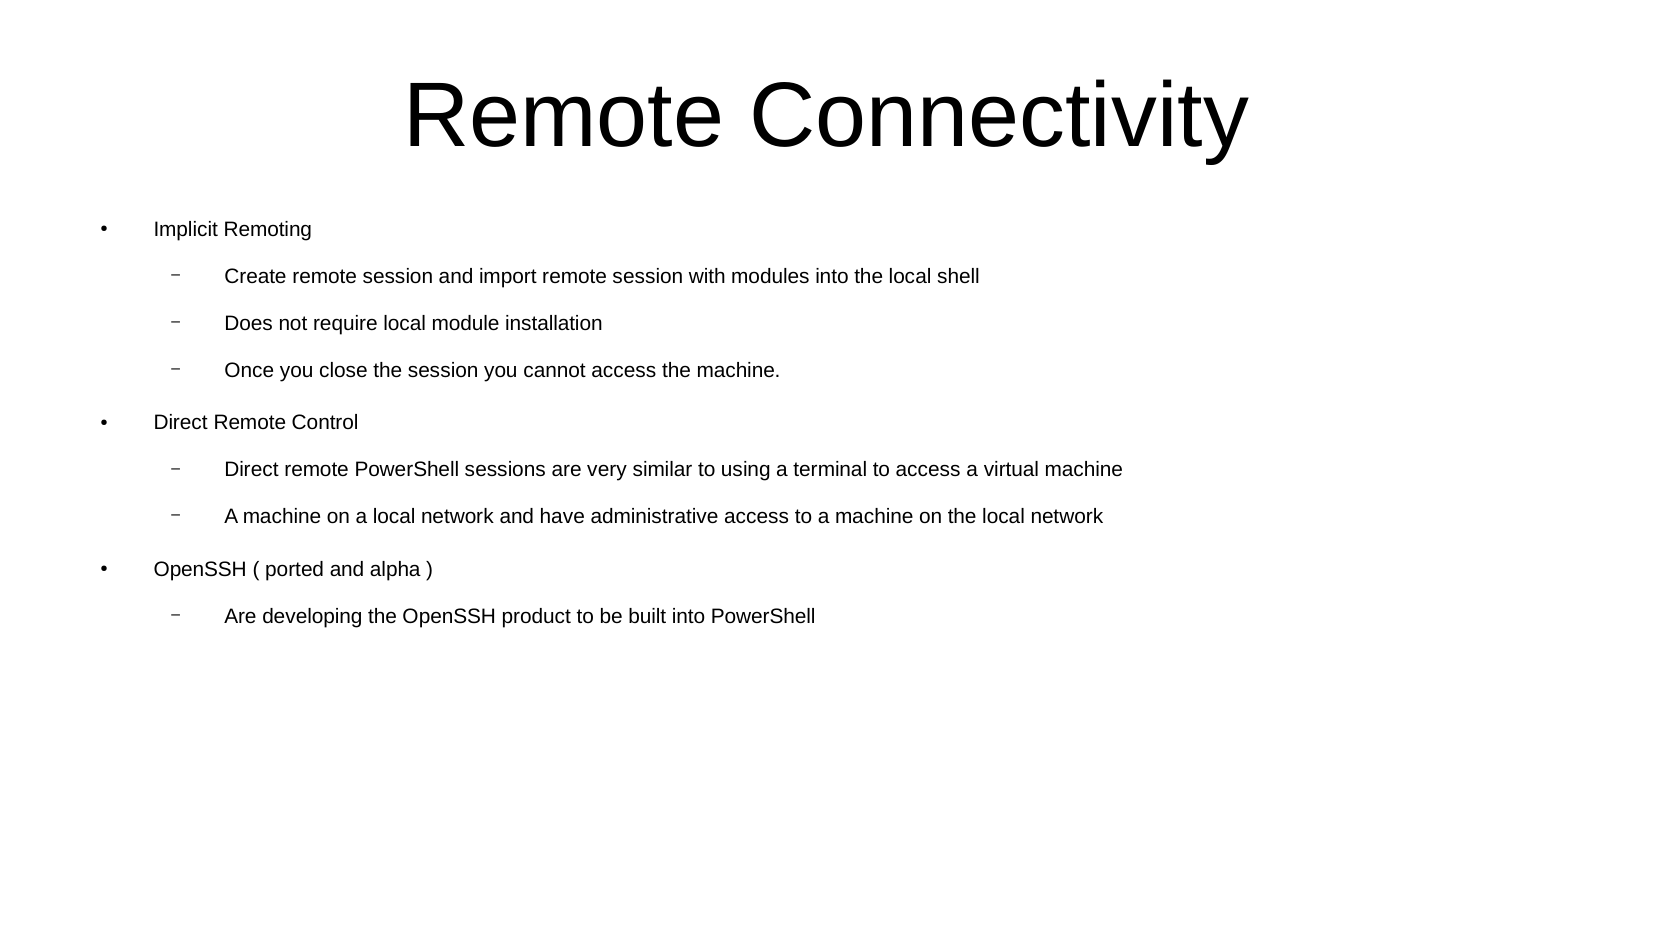

# Remote Connectivity
Implicit Remoting
Create remote session and import remote session with modules into the local shell
Does not require local module installation
Once you close the session you cannot access the machine.
Direct Remote Control
Direct remote PowerShell sessions are very similar to using a terminal to access a virtual machine
A machine on a local network and have administrative access to a machine on the local network
OpenSSH ( ported and alpha )
Are developing the OpenSSH product to be built into PowerShell